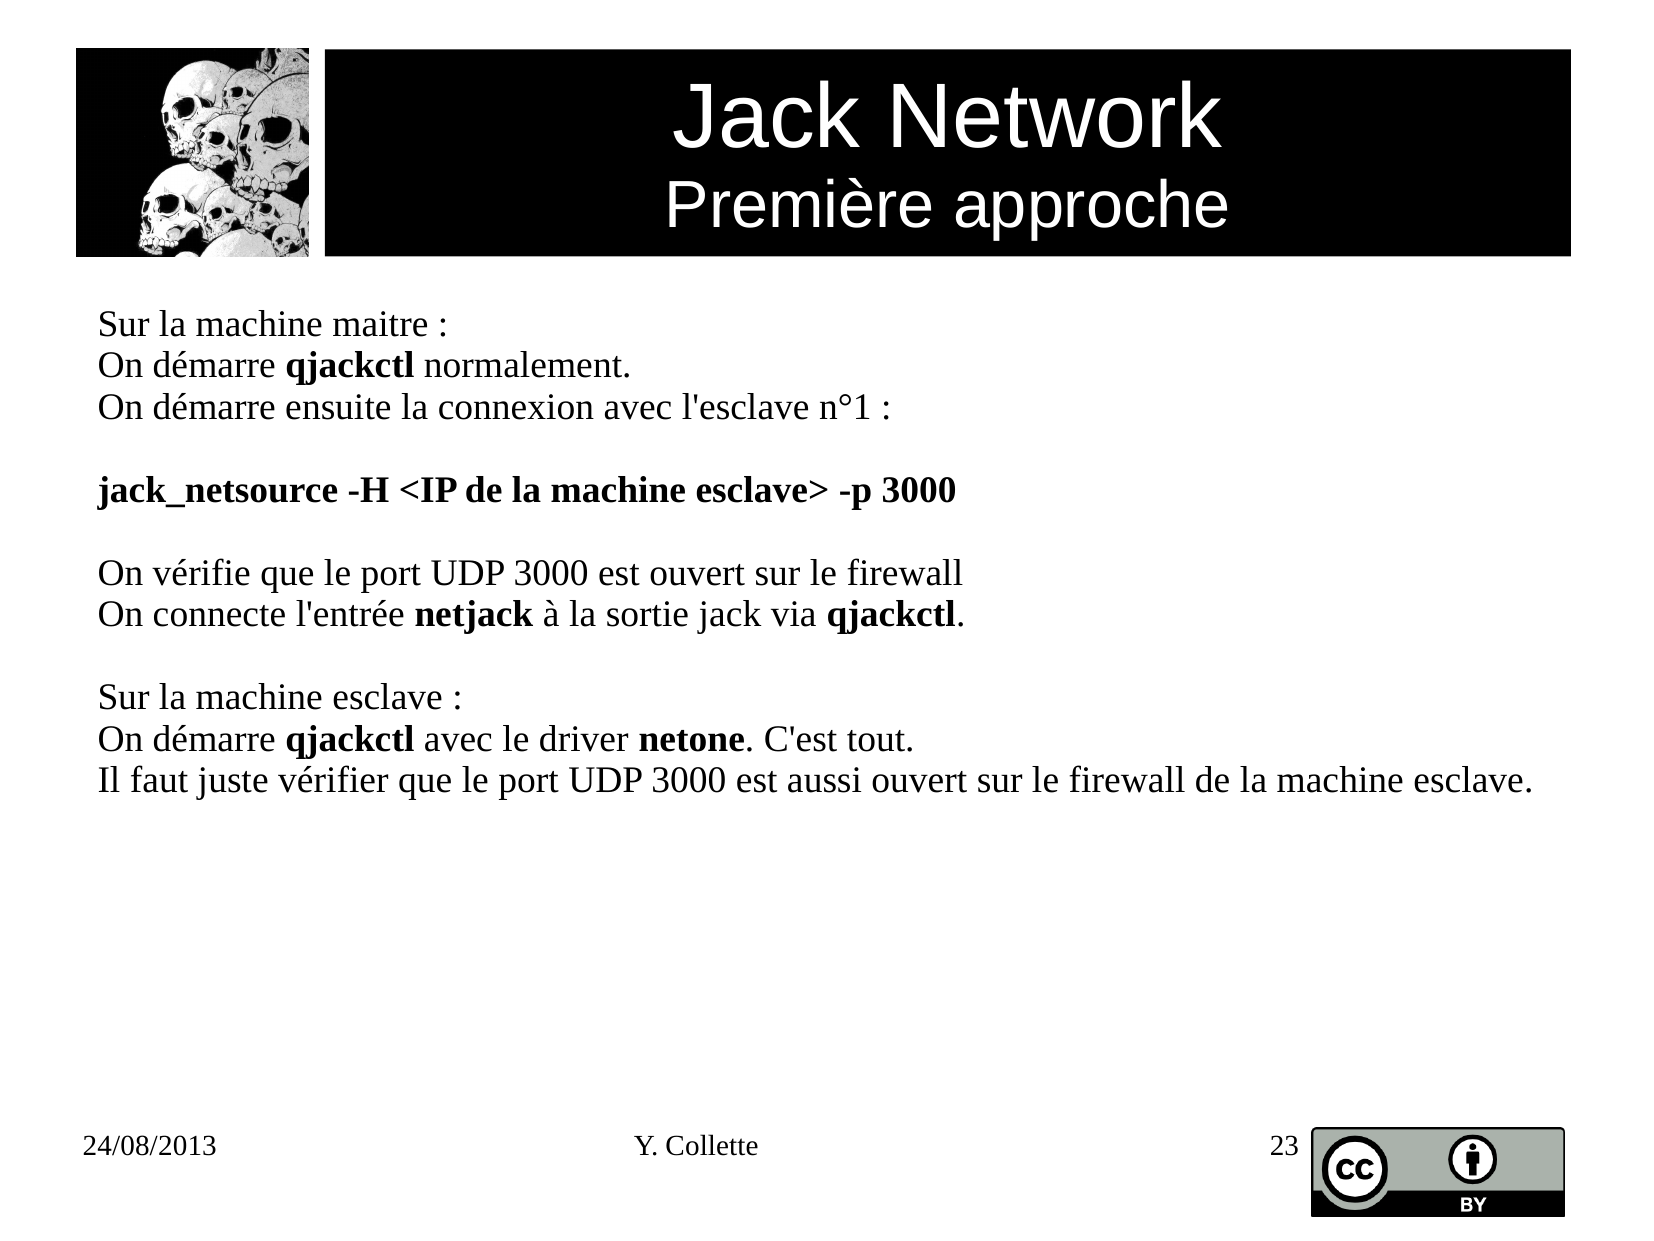

# Jack Network Première approche
Sur la machine maitre :
On démarre qjackctl normalement.
On démarre ensuite la connexion avec l'esclave n°1 :
jack_netsource -H <IP de la machine esclave> -p 3000
On vérifie que le port UDP 3000 est ouvert sur le firewall
On connecte l'entrée netjack à la sortie jack via qjackctl.
Sur la machine esclave :
On démarre qjackctl avec le driver netone. C'est tout.
Il faut juste vérifier que le port UDP 3000 est aussi ouvert sur le firewall de la machine esclave.
Y. Collette
23